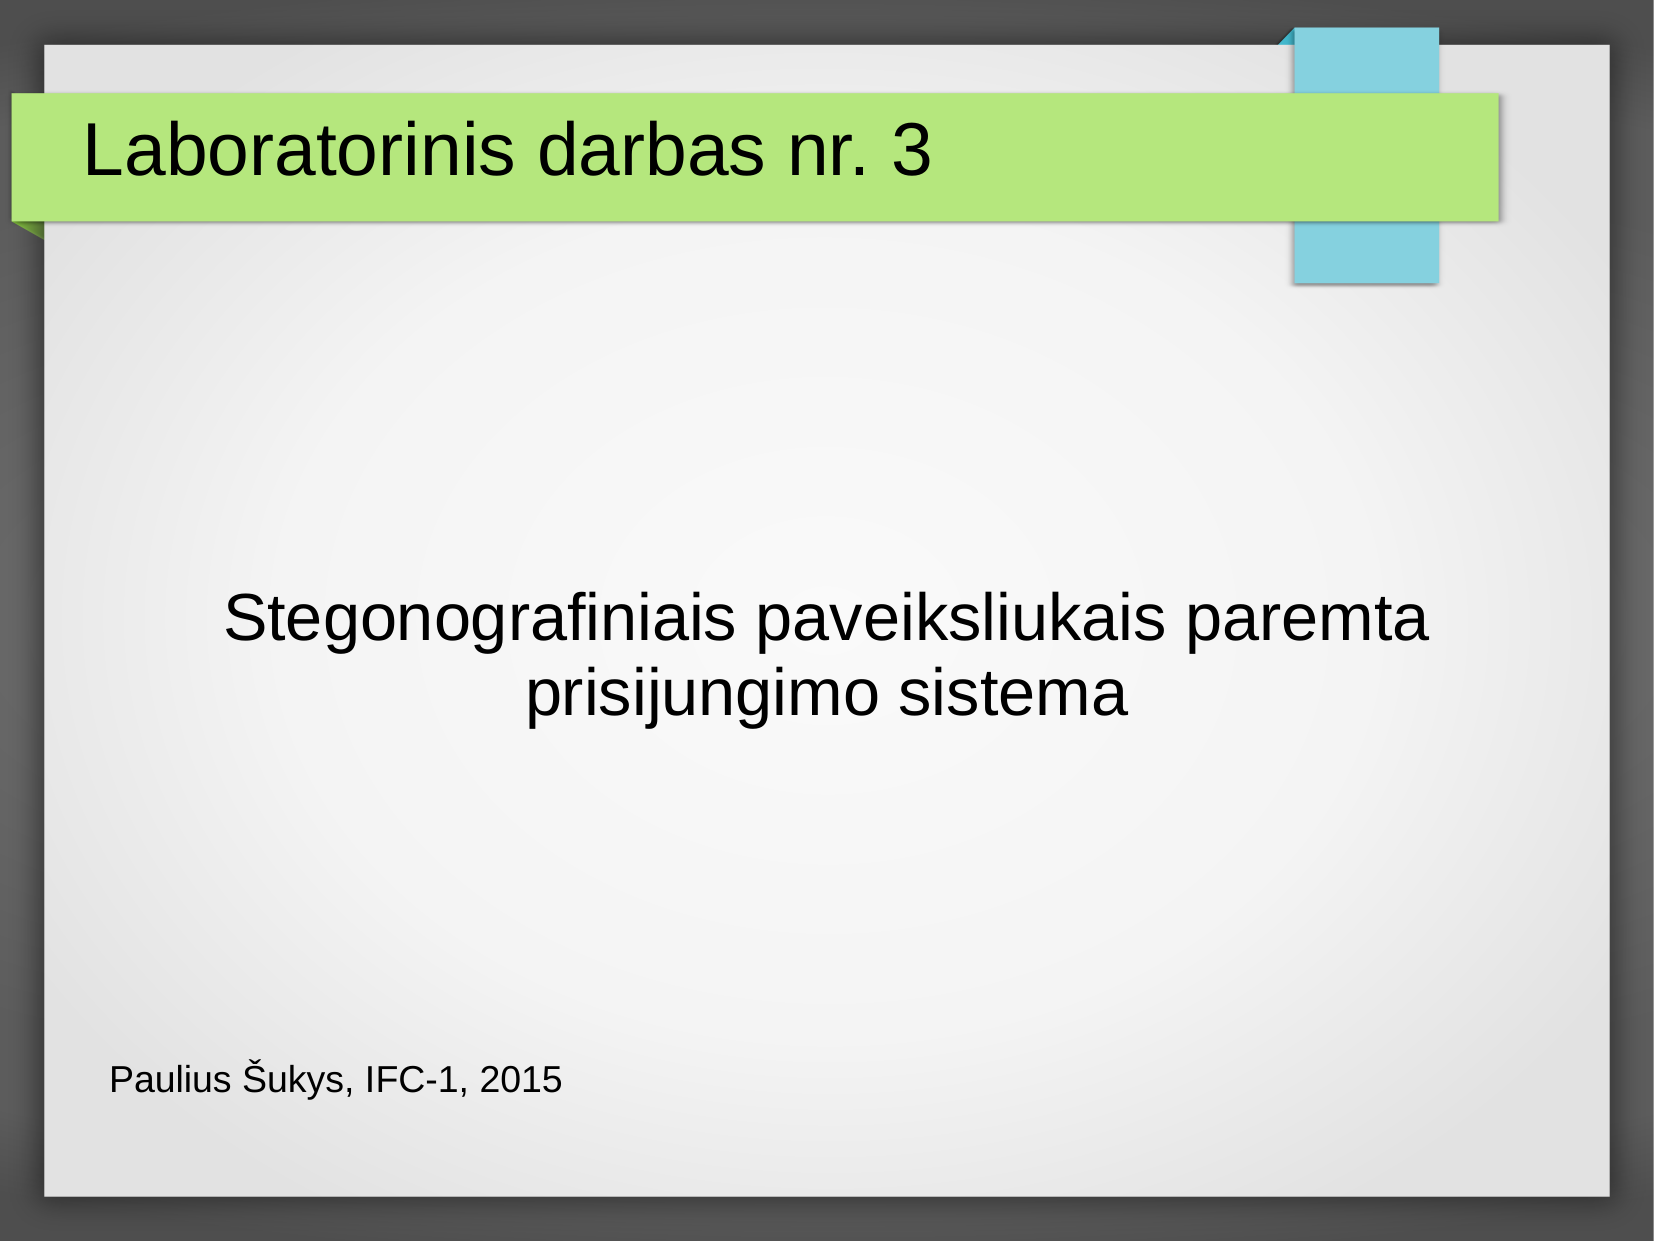

# Laboratorinis darbas nr. 3
Stegonografiniais paveiksliukais paremta prisijungimo sistema
Paulius Šukys, IFC-1, 2015